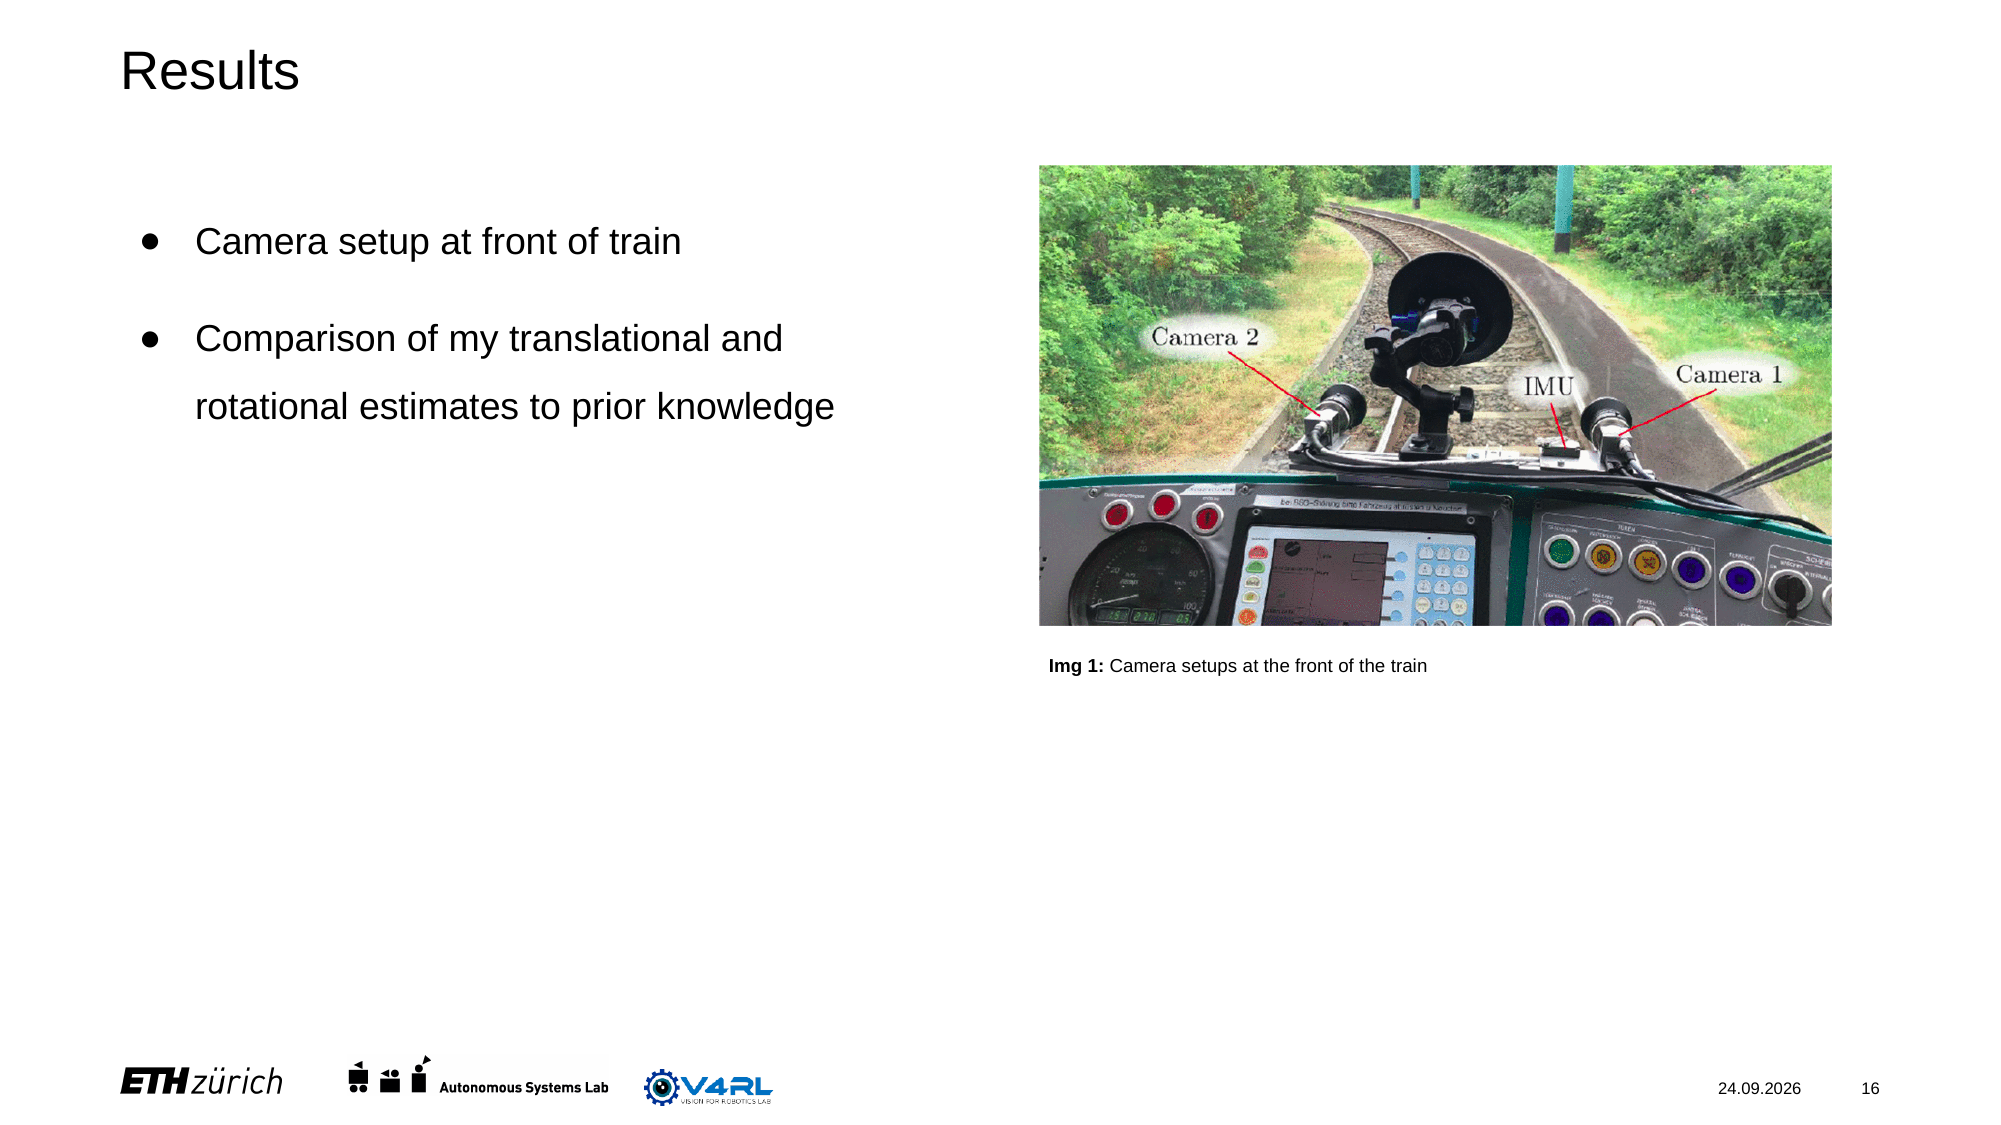

# Results
Camera setup at front of train
Comparison of my translational and rotational estimates to prior knowledge
Img 1: Camera setups at the front of the train